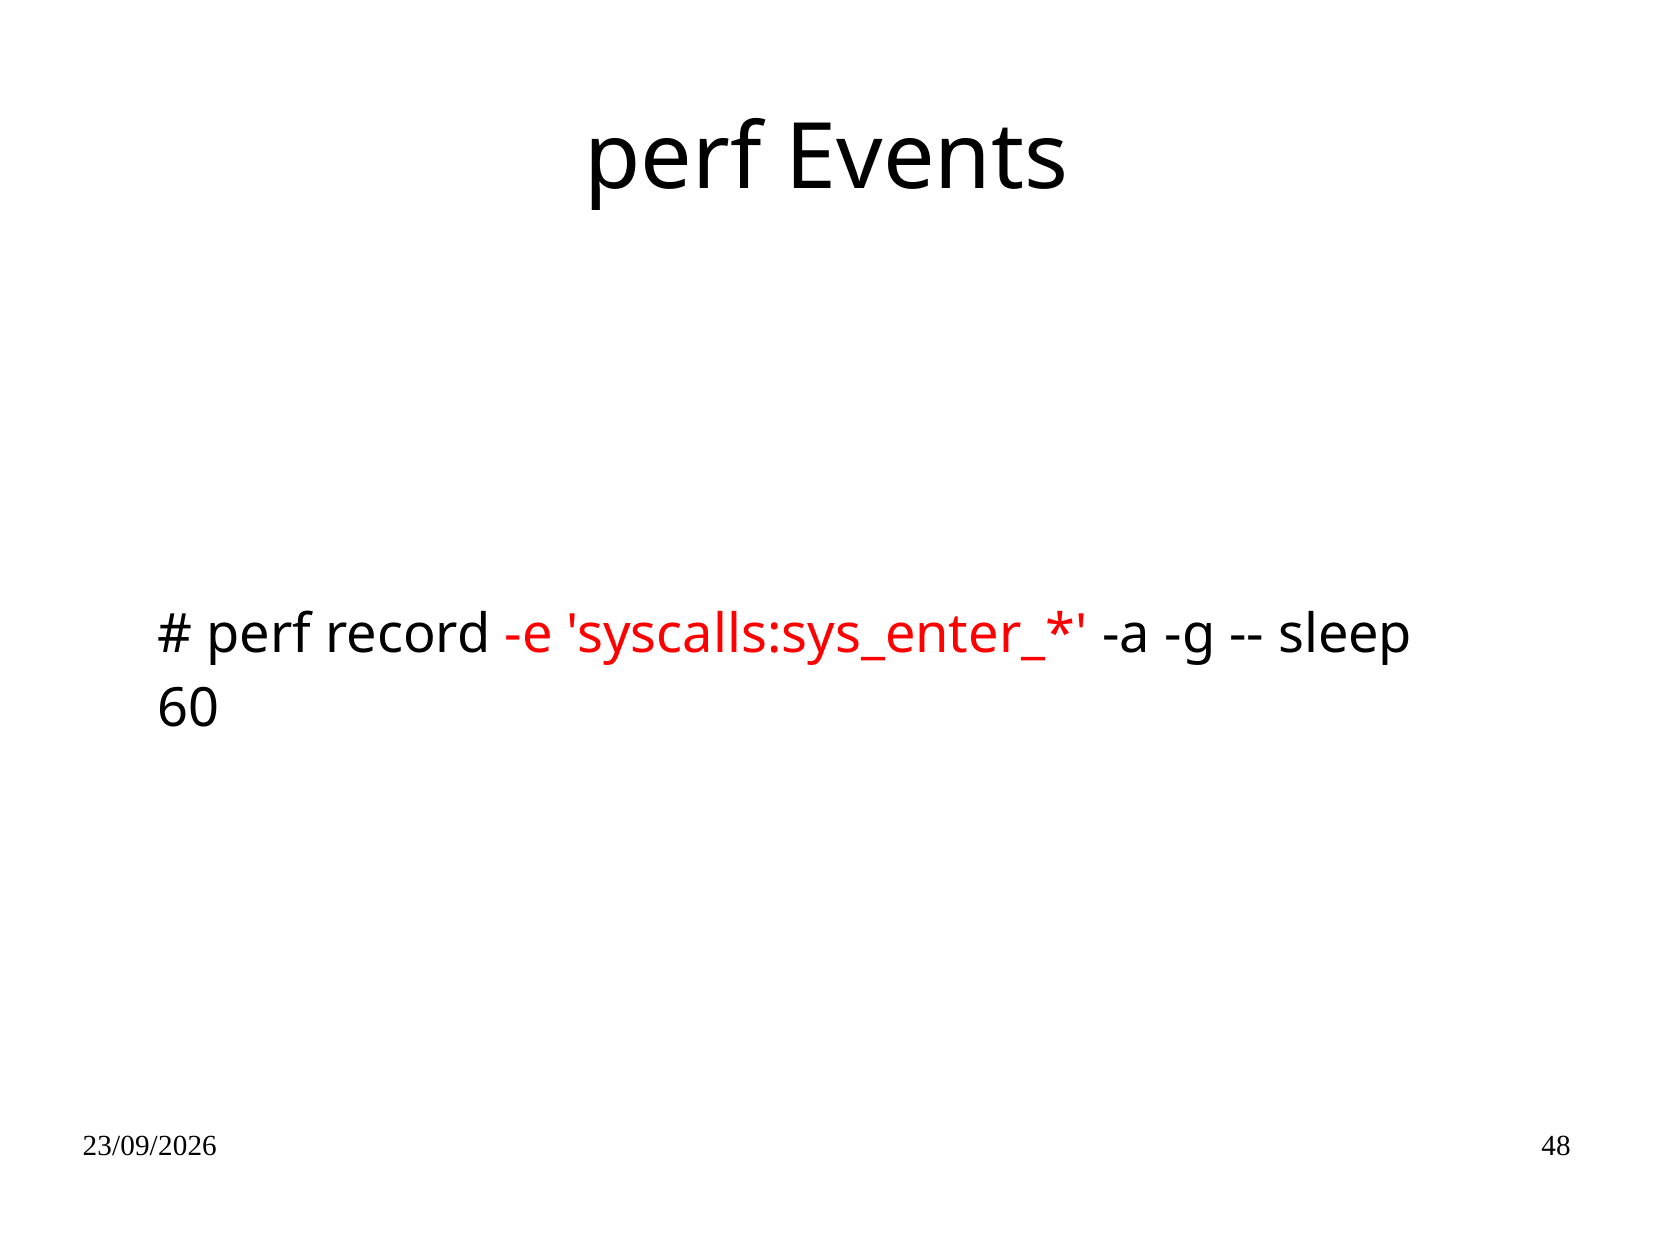

# perf Events
# perf record -e 'syscalls:sys_enter_*' -a -g -- sleep 60
48